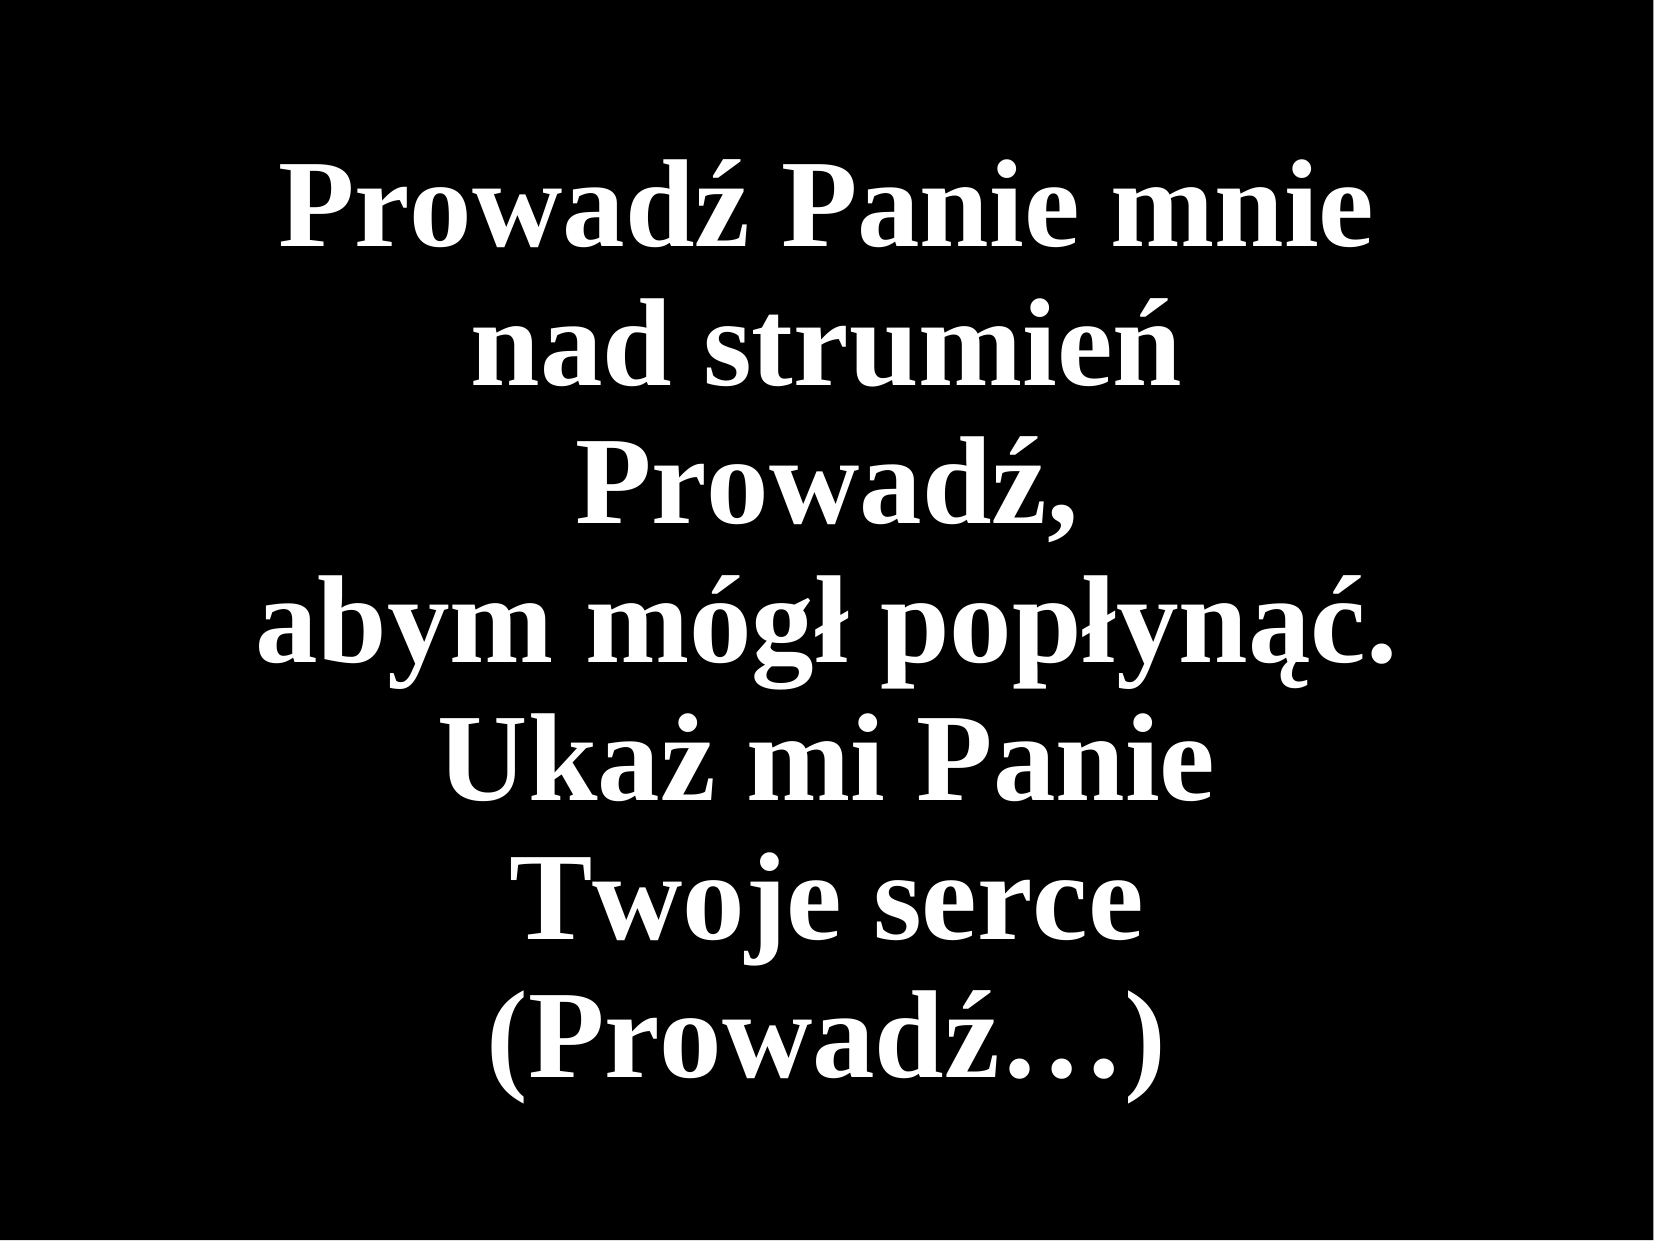

# Prowadź Panie mnie nad strumień Prowadź, abym mógł popłynąć. Ukaż mi Panie Twoje serce (Prowadź…)